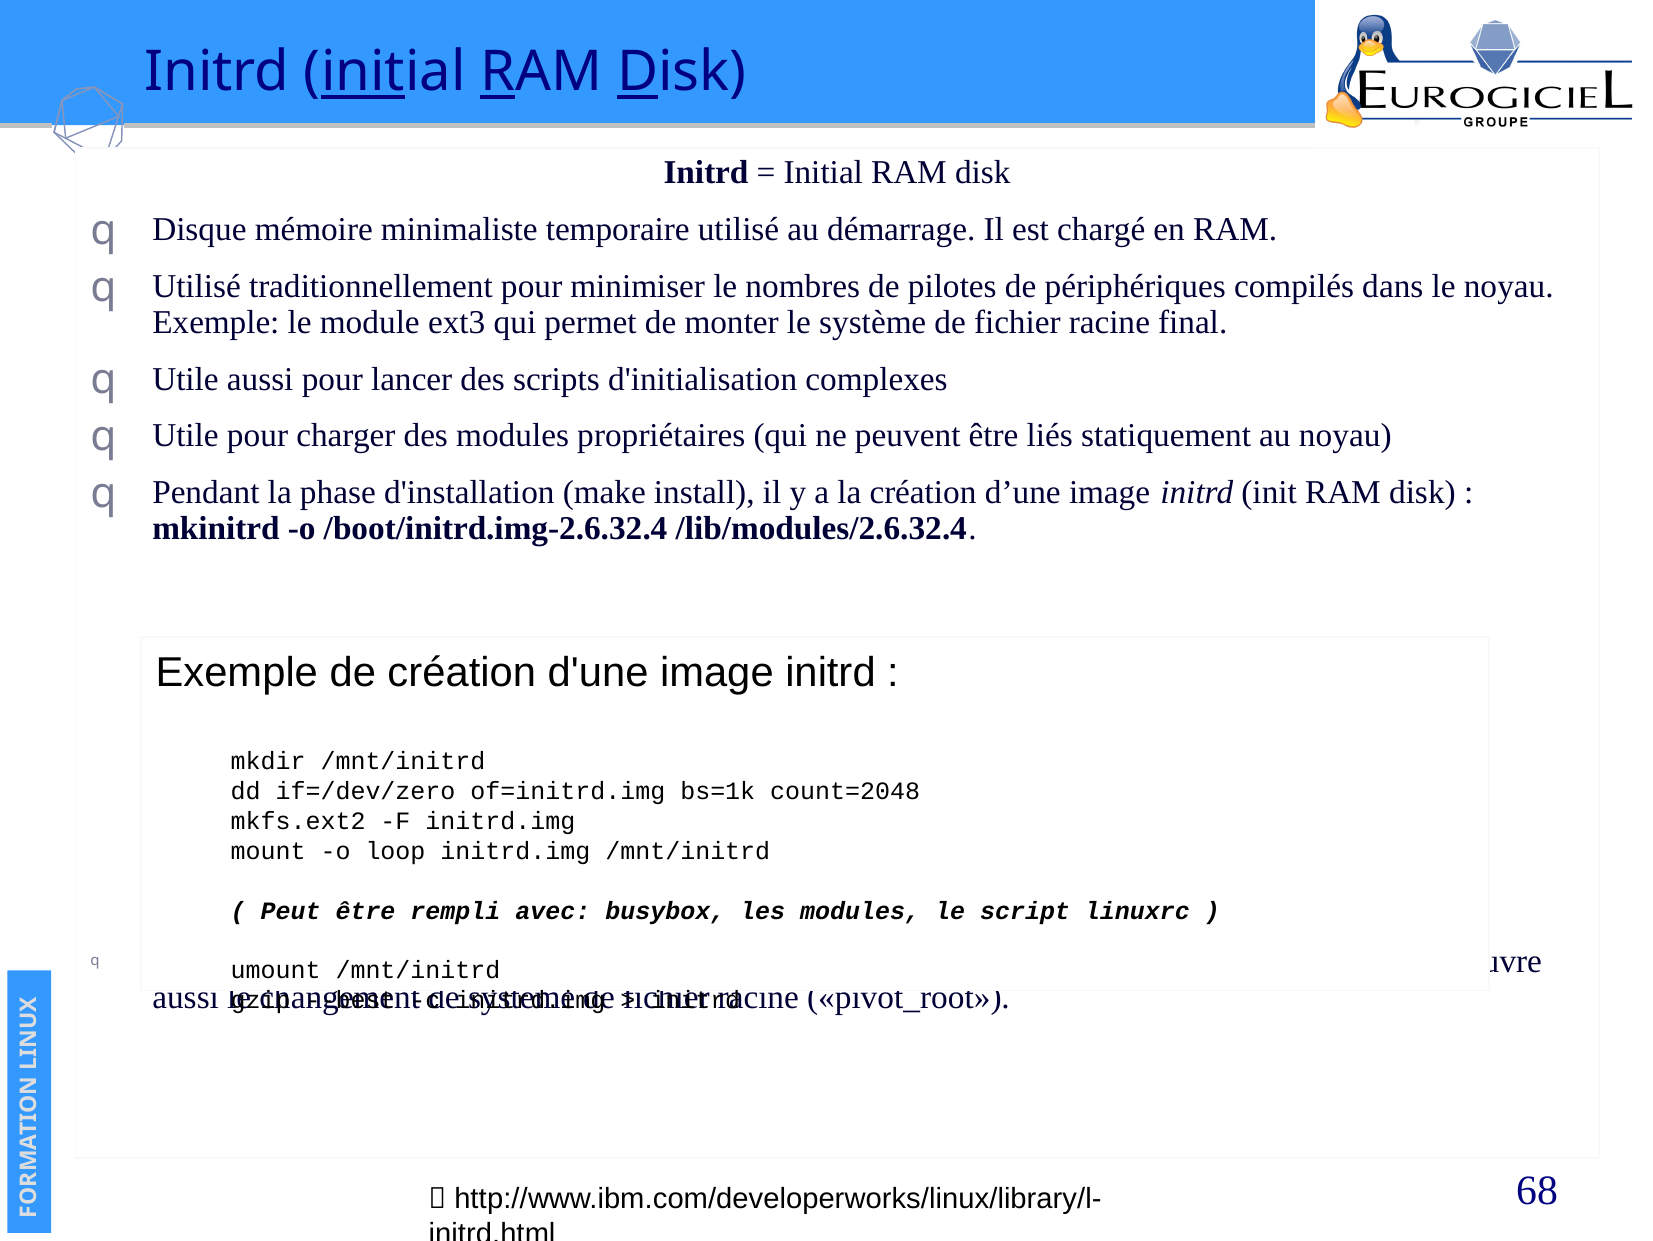

# Initrd (initial RAM Disk)‏
Initrd = Initial RAM disk
Disque mémoire minimaliste temporaire utilisé au démarrage. Il est chargé en RAM.
Utilisé traditionnellement pour minimiser le nombres de pilotes de périphériques compilés dans le noyau.
Exemple: le module ext3 qui permet de monter le système de fichier racine final.
Utile aussi pour lancer des scripts d'initialisation complexes
Utile pour charger des modules propriétaires (qui ne peuvent être liés statiquement au noyau)
Pendant la phase d'installation (make install), il y a la création d’une image initrd (init RAM disk) : mkinitrd -o /boot/initrd.img-2.6.32.4 /lib/modules/2.6.32.4.
Pour plus d'information : il suffit de lire Documentation/initrd.txt dans les sources du noyau. Elle couvre aussi le changement de système de fichier racine («pivot_root»).
Exemple de création d'une image initrd :
	mkdir /mnt/initrd
	dd if=/dev/zero of=initrd.img bs=1k count=2048
	mkfs.ext2 -F initrd.img
	mount -o loop initrd.img /mnt/initrd
	( Peut être rempli avec: busybox, les modules, le script linuxrc )
	umount /mnt/initrd
	gzip --best -c initrd.img > initrd
 http://www.ibm.com/developerworks/linux/library/l-initrd.html